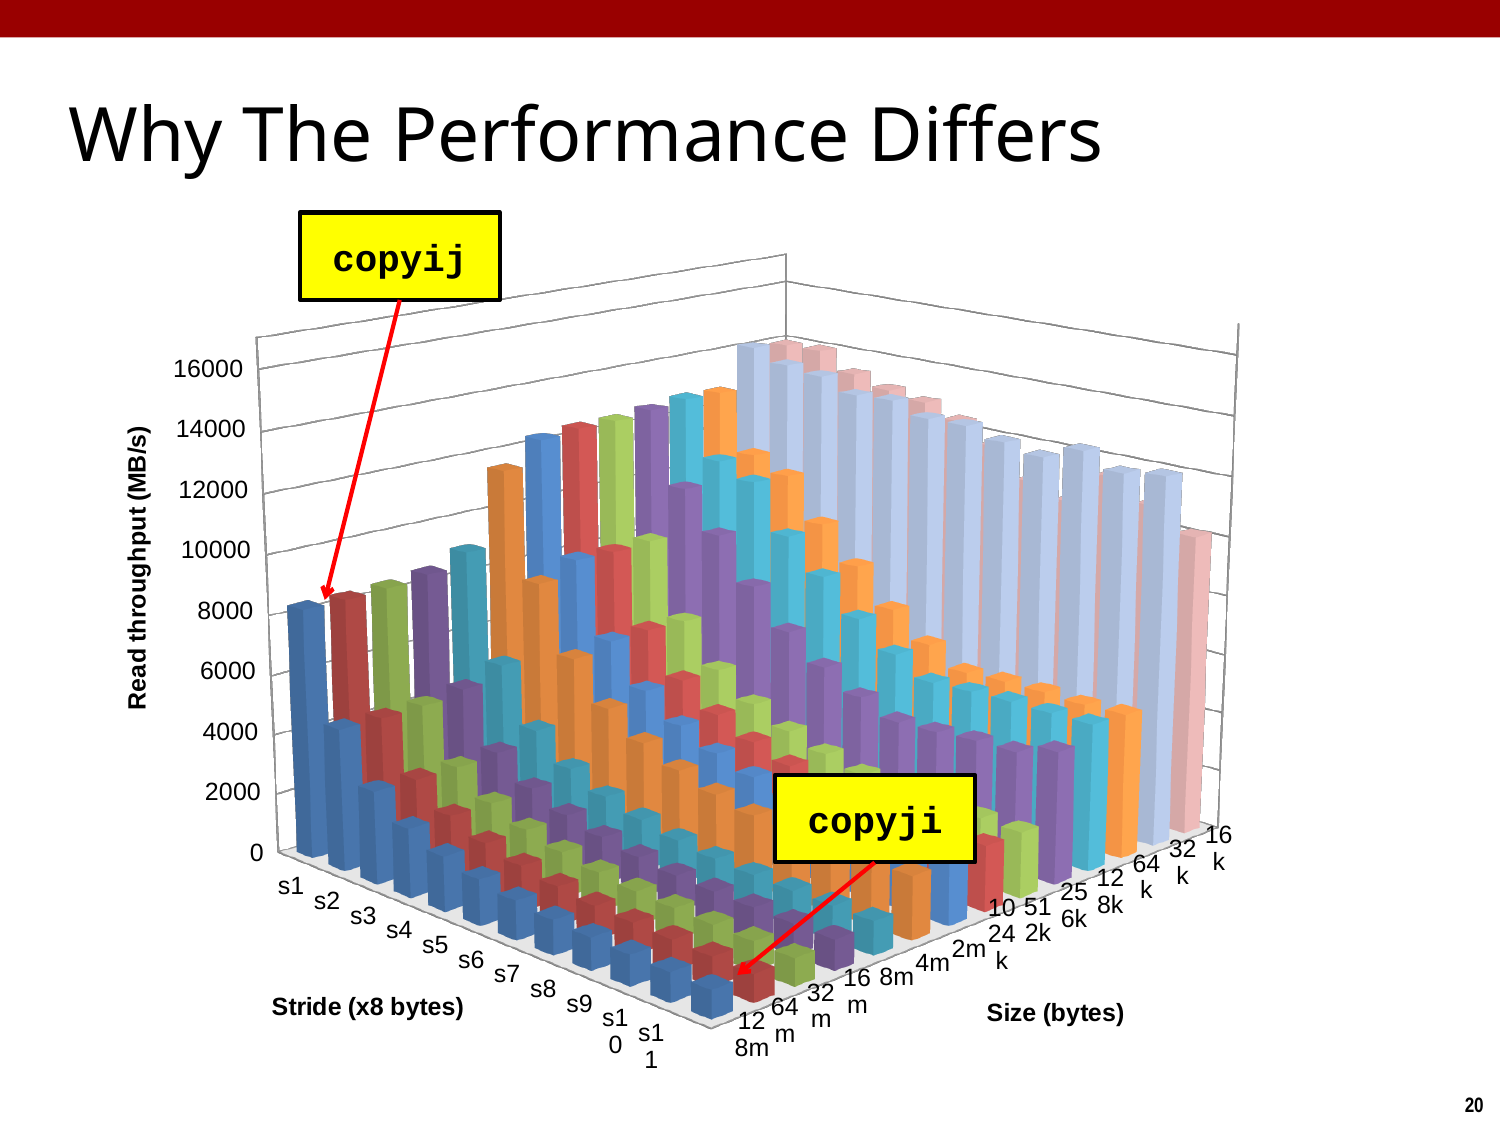

# Why The Performance Differs
[unsupported chart]
copyij
copyji